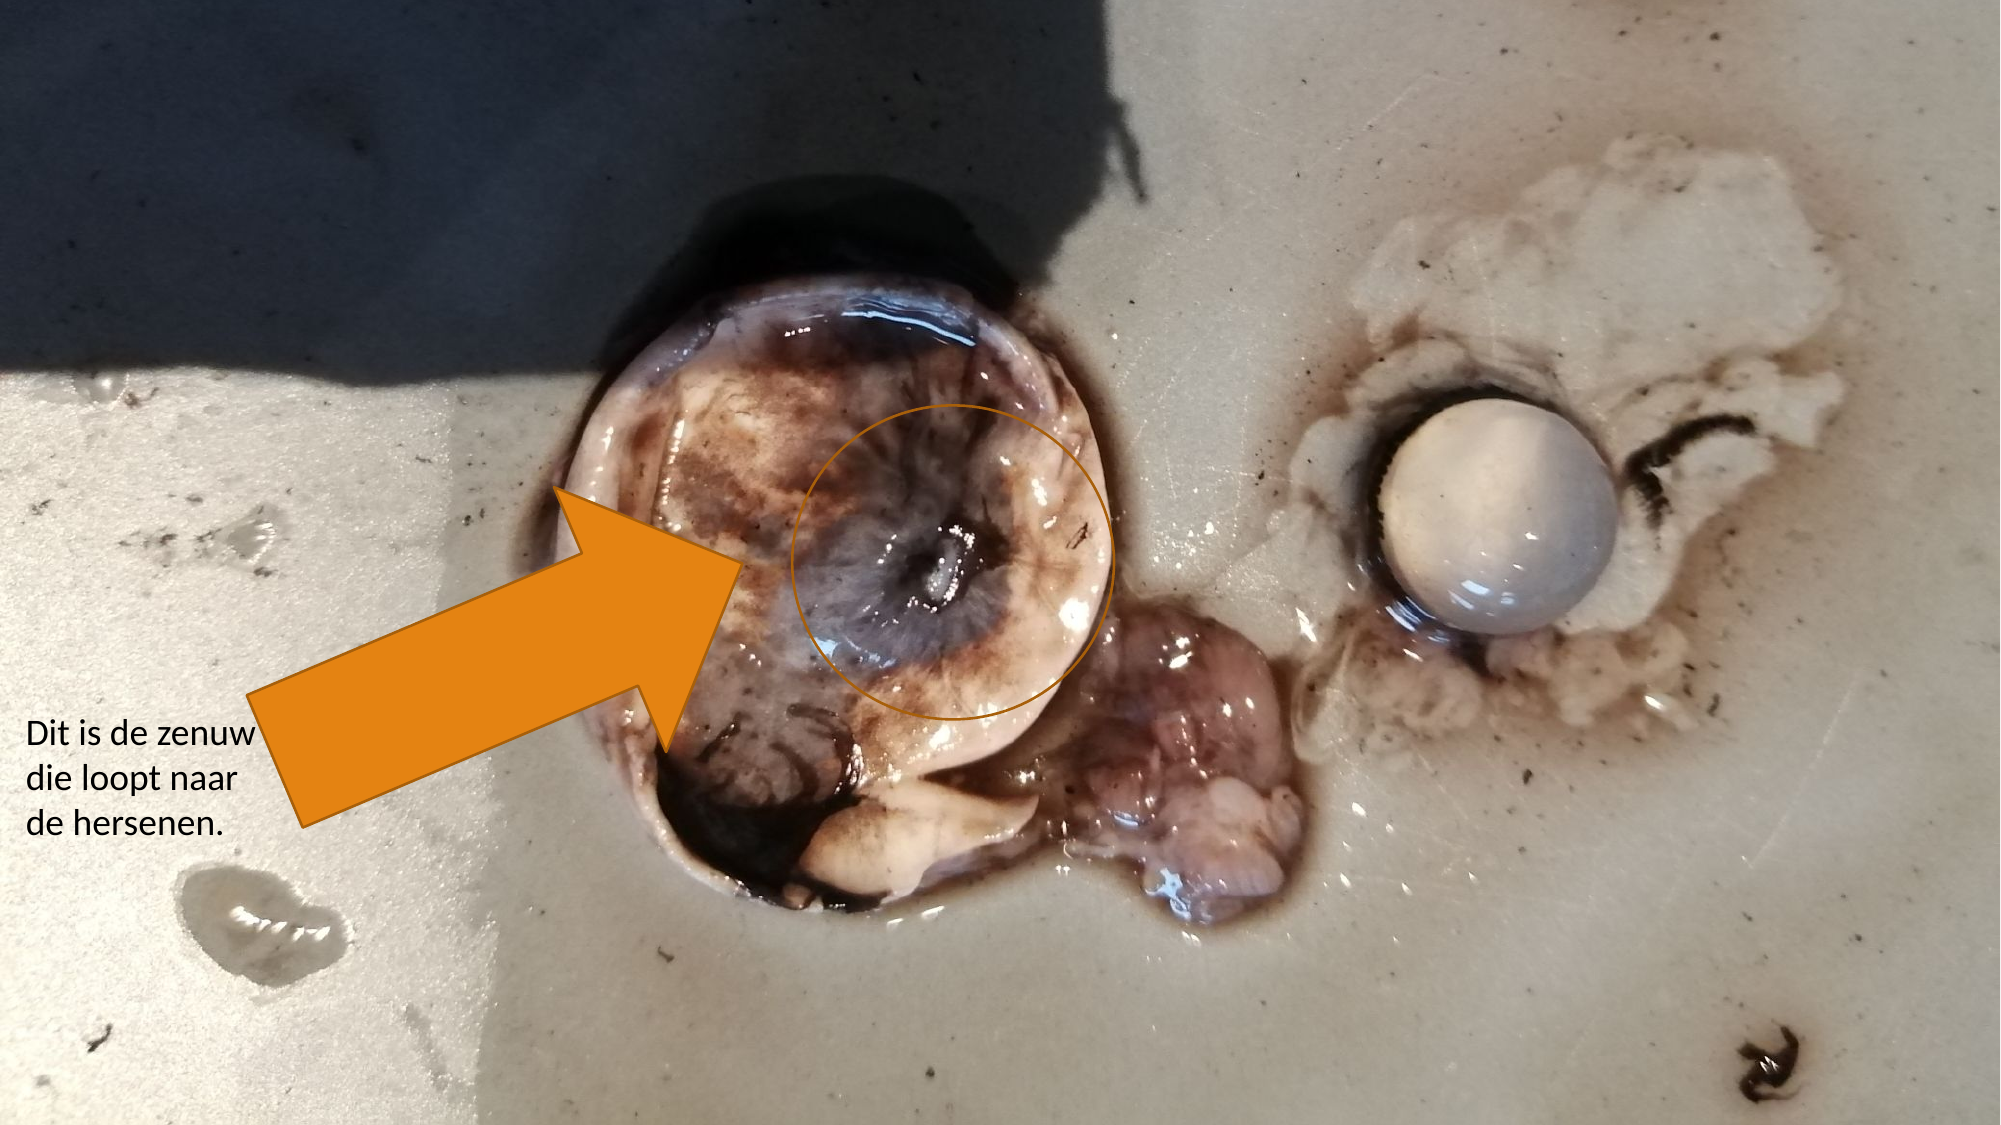

Dit is de zenuw die loopt naar de hersenen.